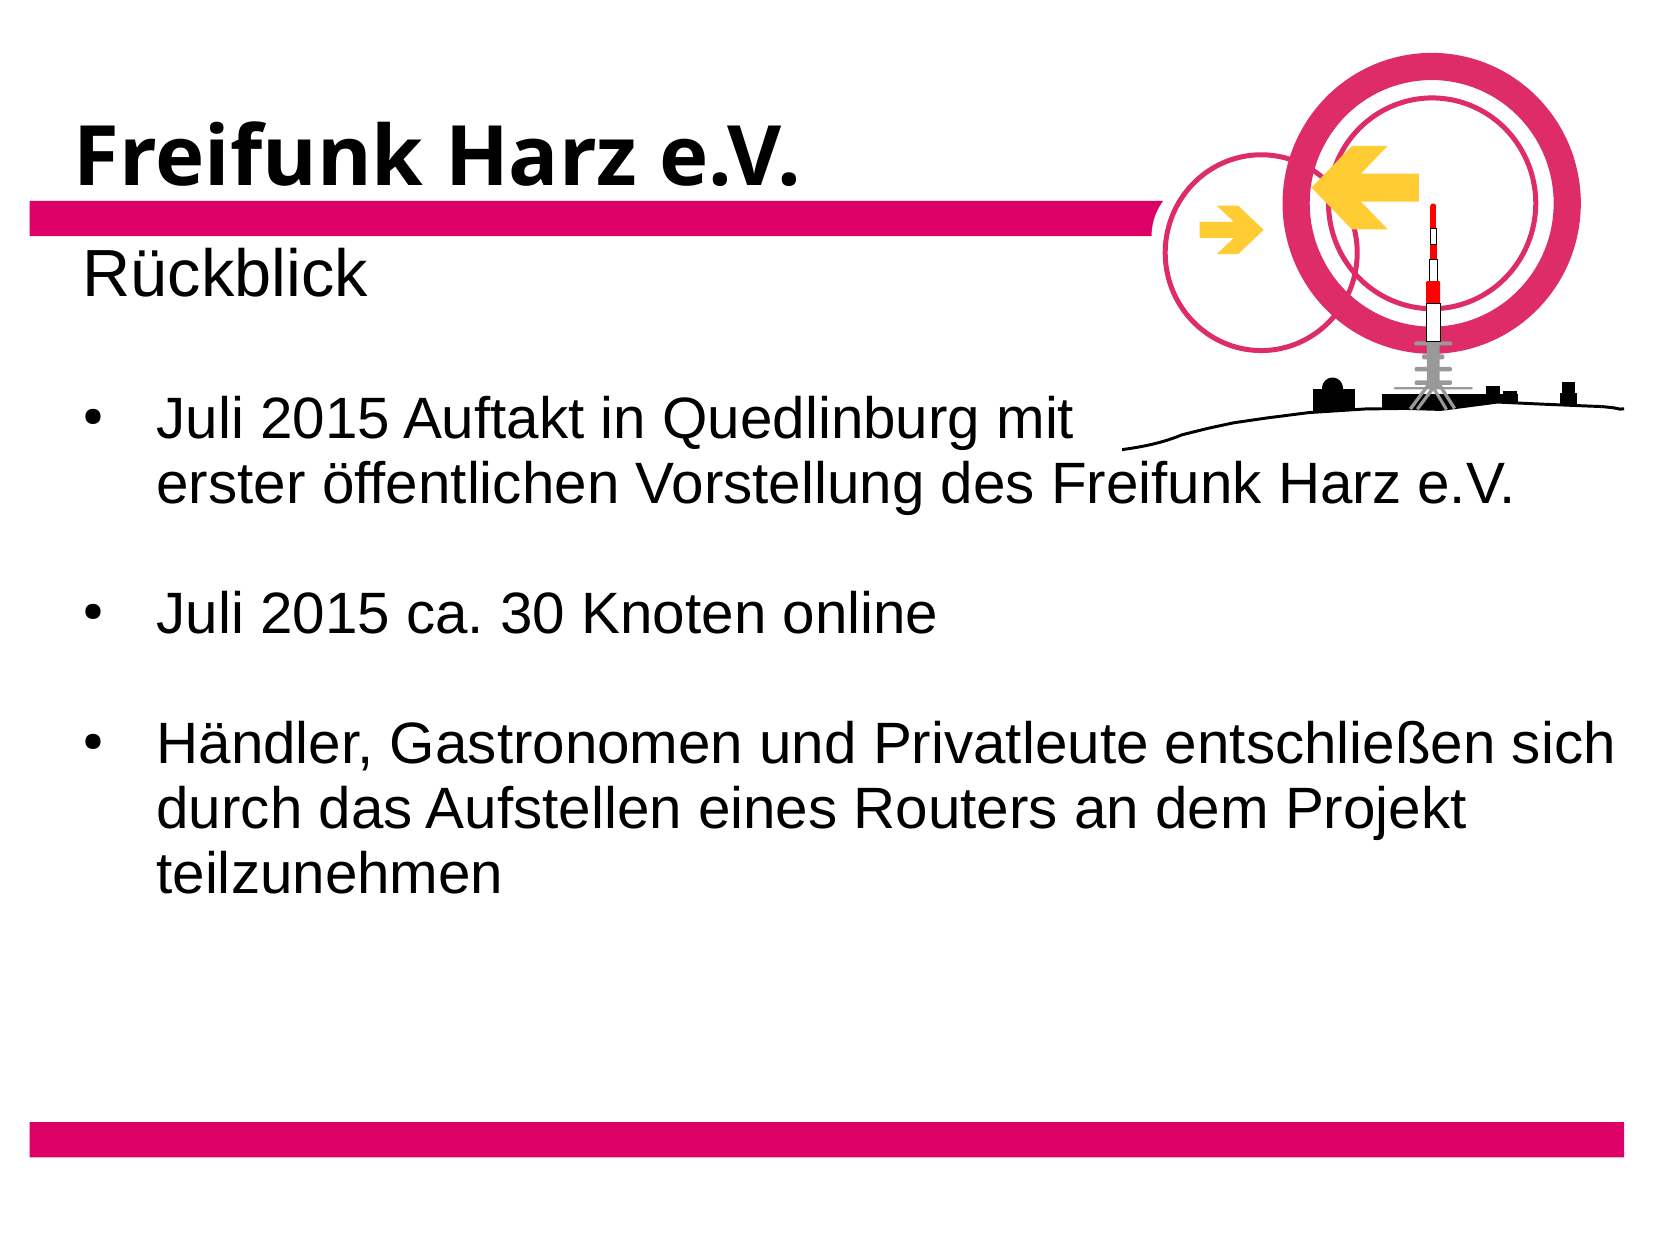

# Rückblick
 	Juli 2015 Auftakt in Quedlinburg mit
	erster öffentlichen Vorstellung des Freifunk Harz e.V.
 	Juli 2015 ca. 30 Knoten online
 	Händler, Gastronomen und Privatleute entschließen sich
	durch das Aufstellen eines Routers an dem Projekt
	teilzunehmen